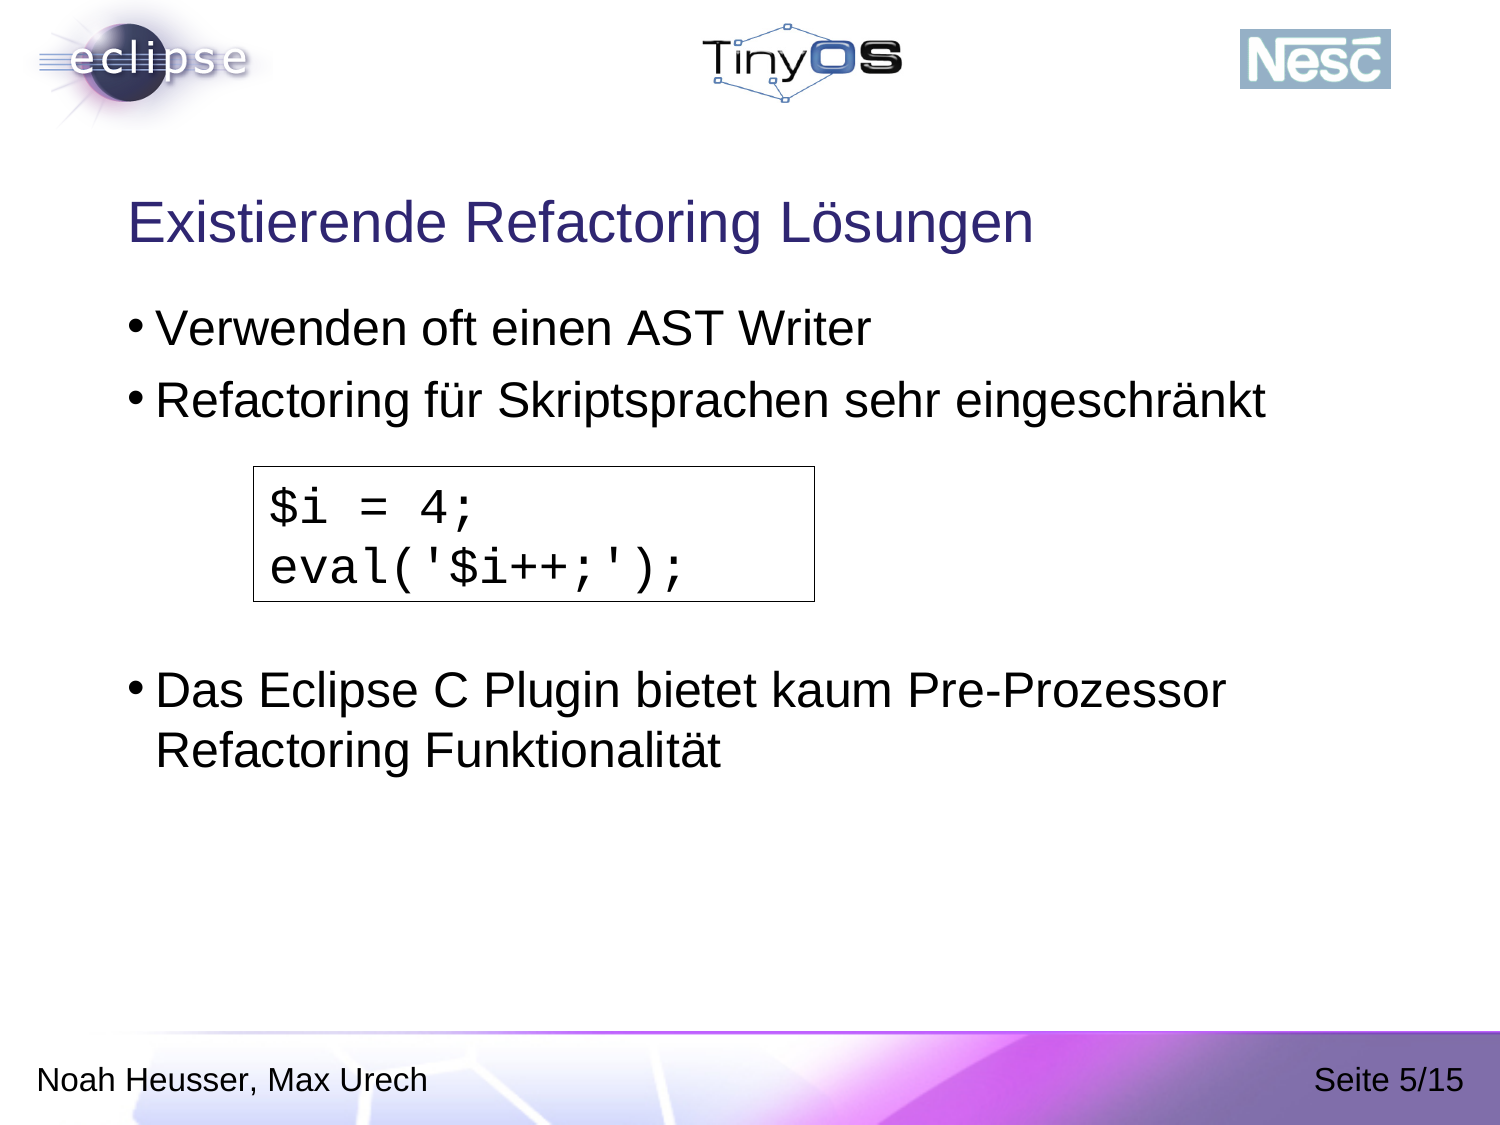

Existierende Refactoring Lösungen
# Verwenden oft einen AST Writer
Refactoring für Skriptsprachen sehr eingeschränkt
Das Eclipse C Plugin bietet kaum Pre-Prozessor Refactoring Funktionalität
$i = 4;
eval('$i++;');